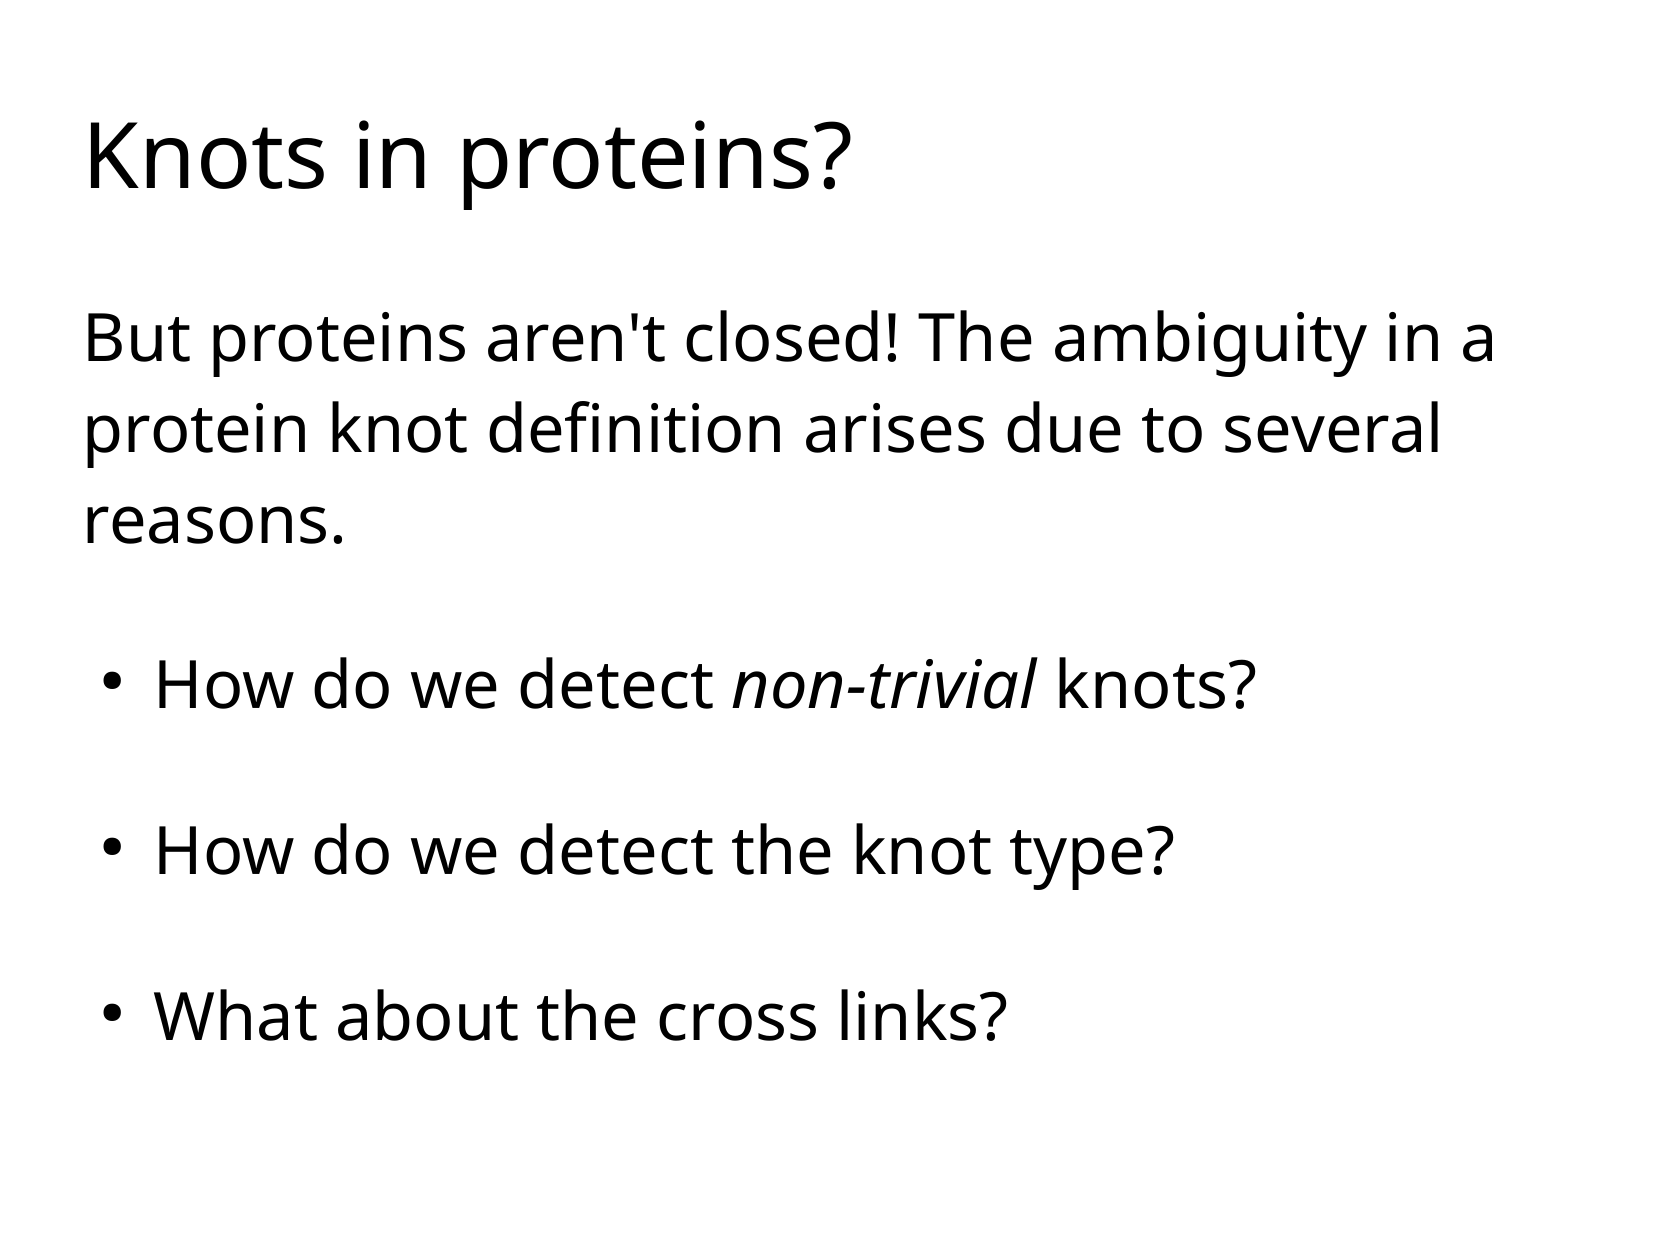

# Knots in proteins?
But proteins aren't closed! The ambiguity in a protein knot definition arises due to several reasons.
How do we detect non-trivial knots?
How do we detect the knot type?
What about the cross links?